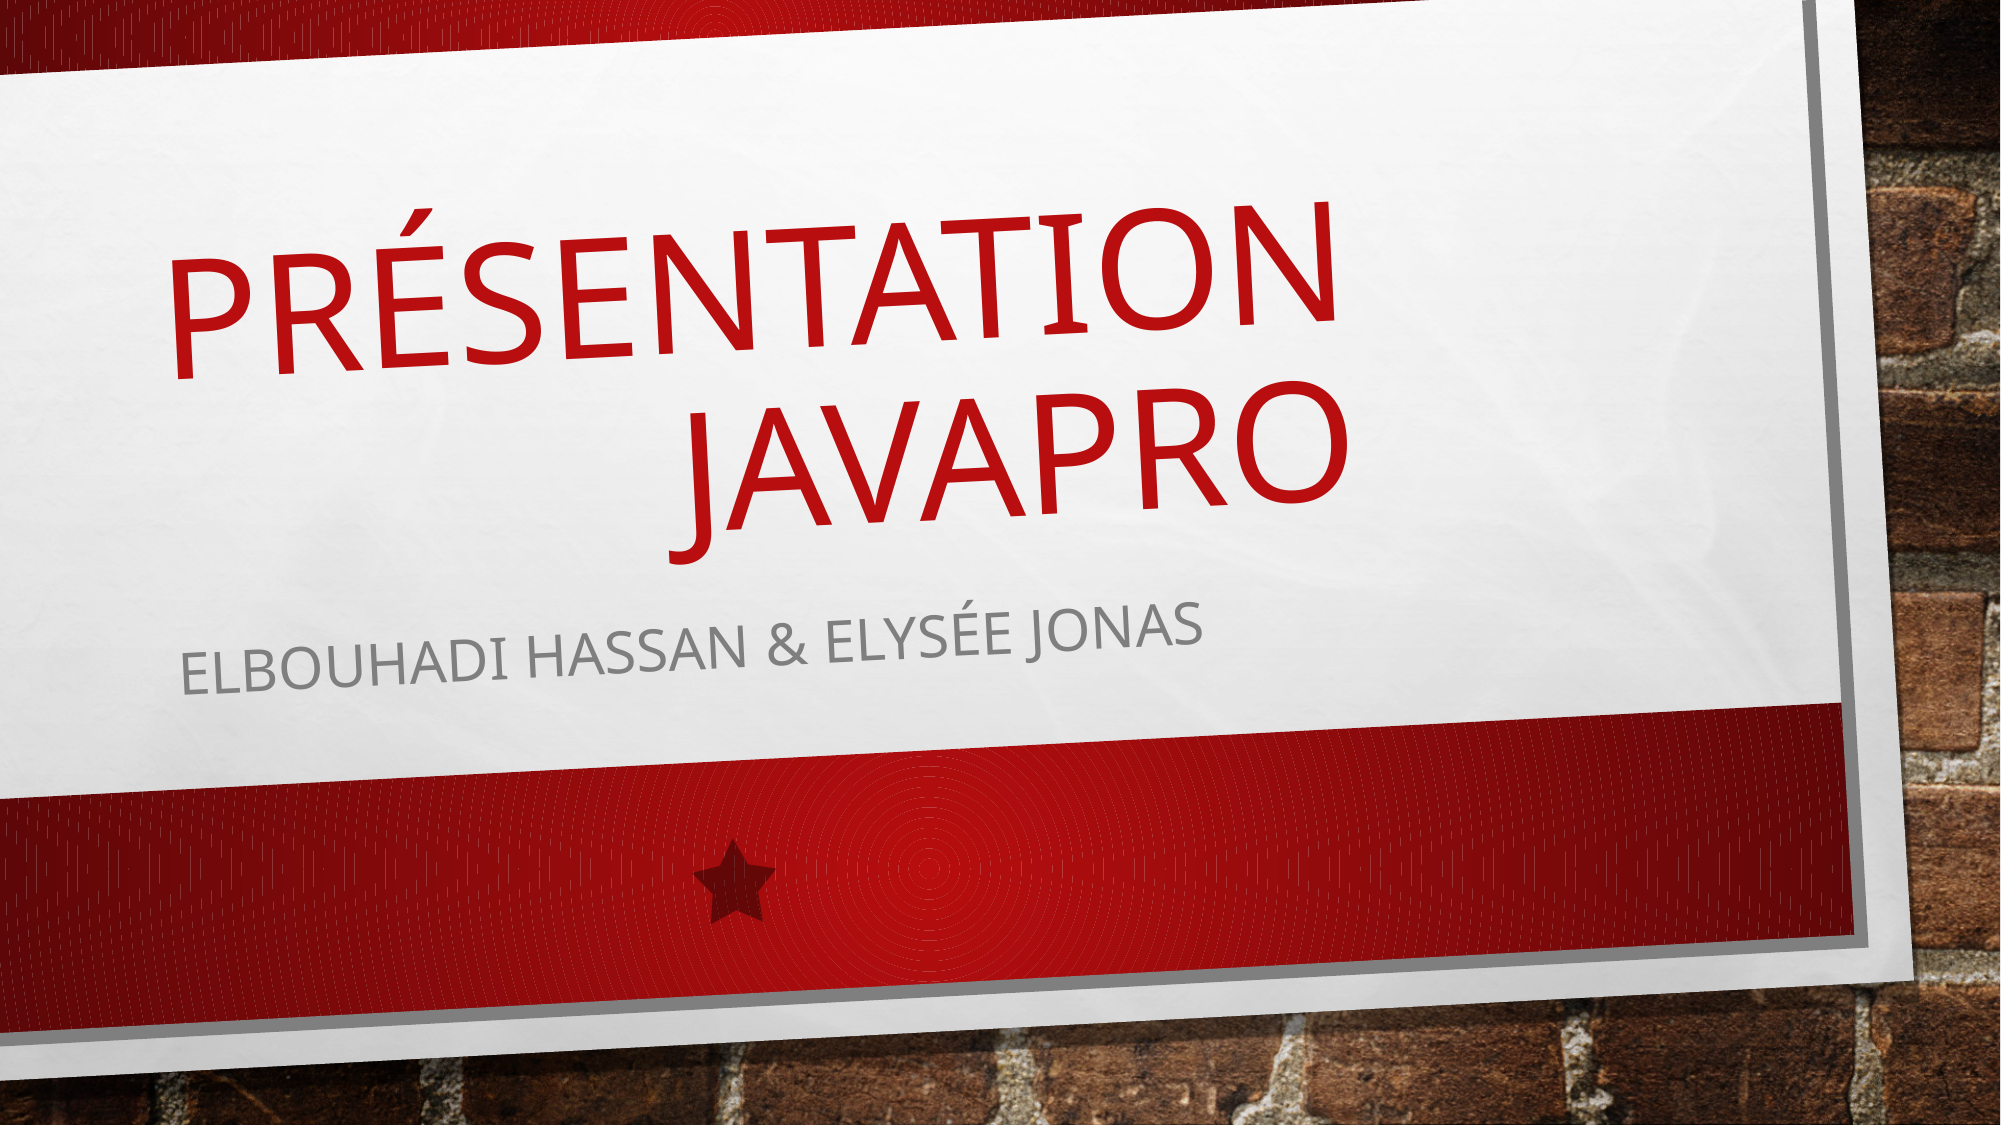

# Présentation JavaPro
Elbouhadi Hassan & Elysée jonas